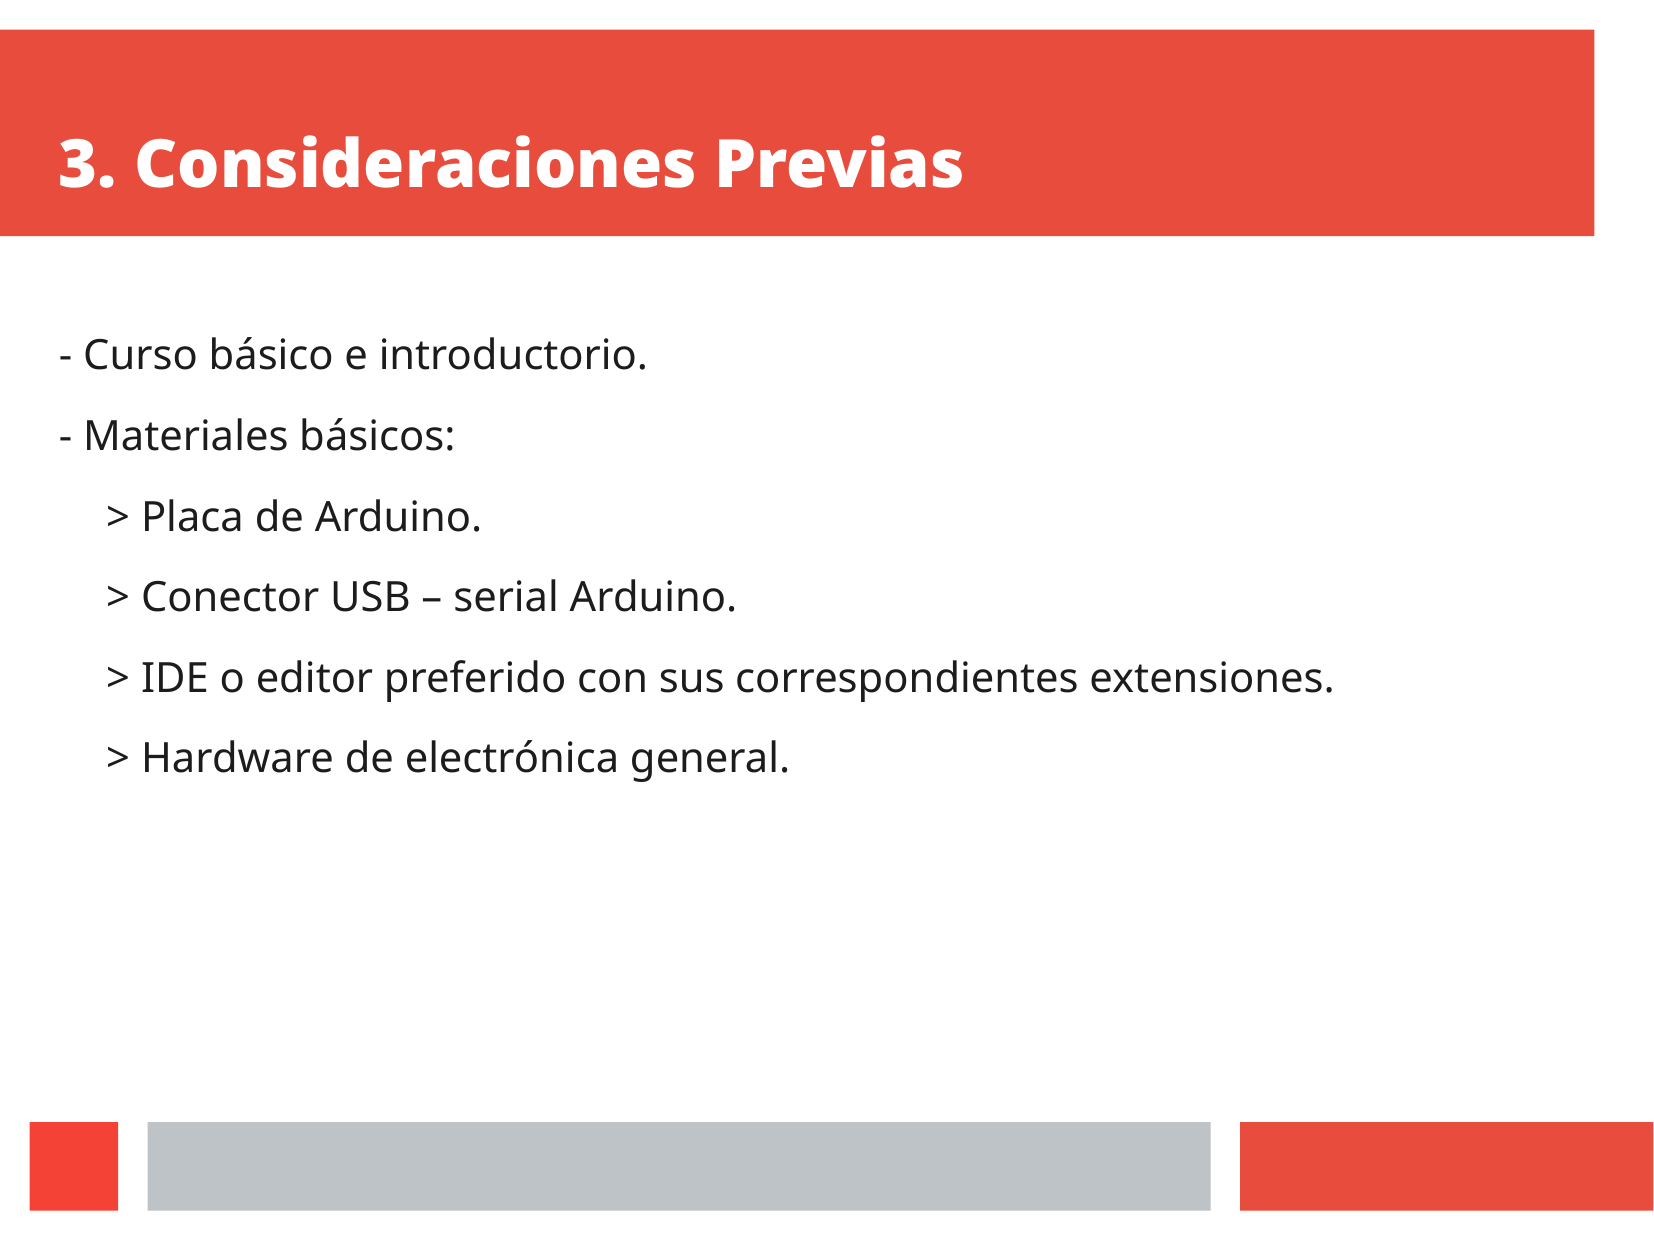

# 3. Consideraciones Previas
- Curso básico e introductorio.
- Materiales básicos:
> Placa de Arduino.
> Conector USB – serial Arduino.
> IDE o editor preferido con sus correspondientes extensiones.
> Hardware de electrónica general.